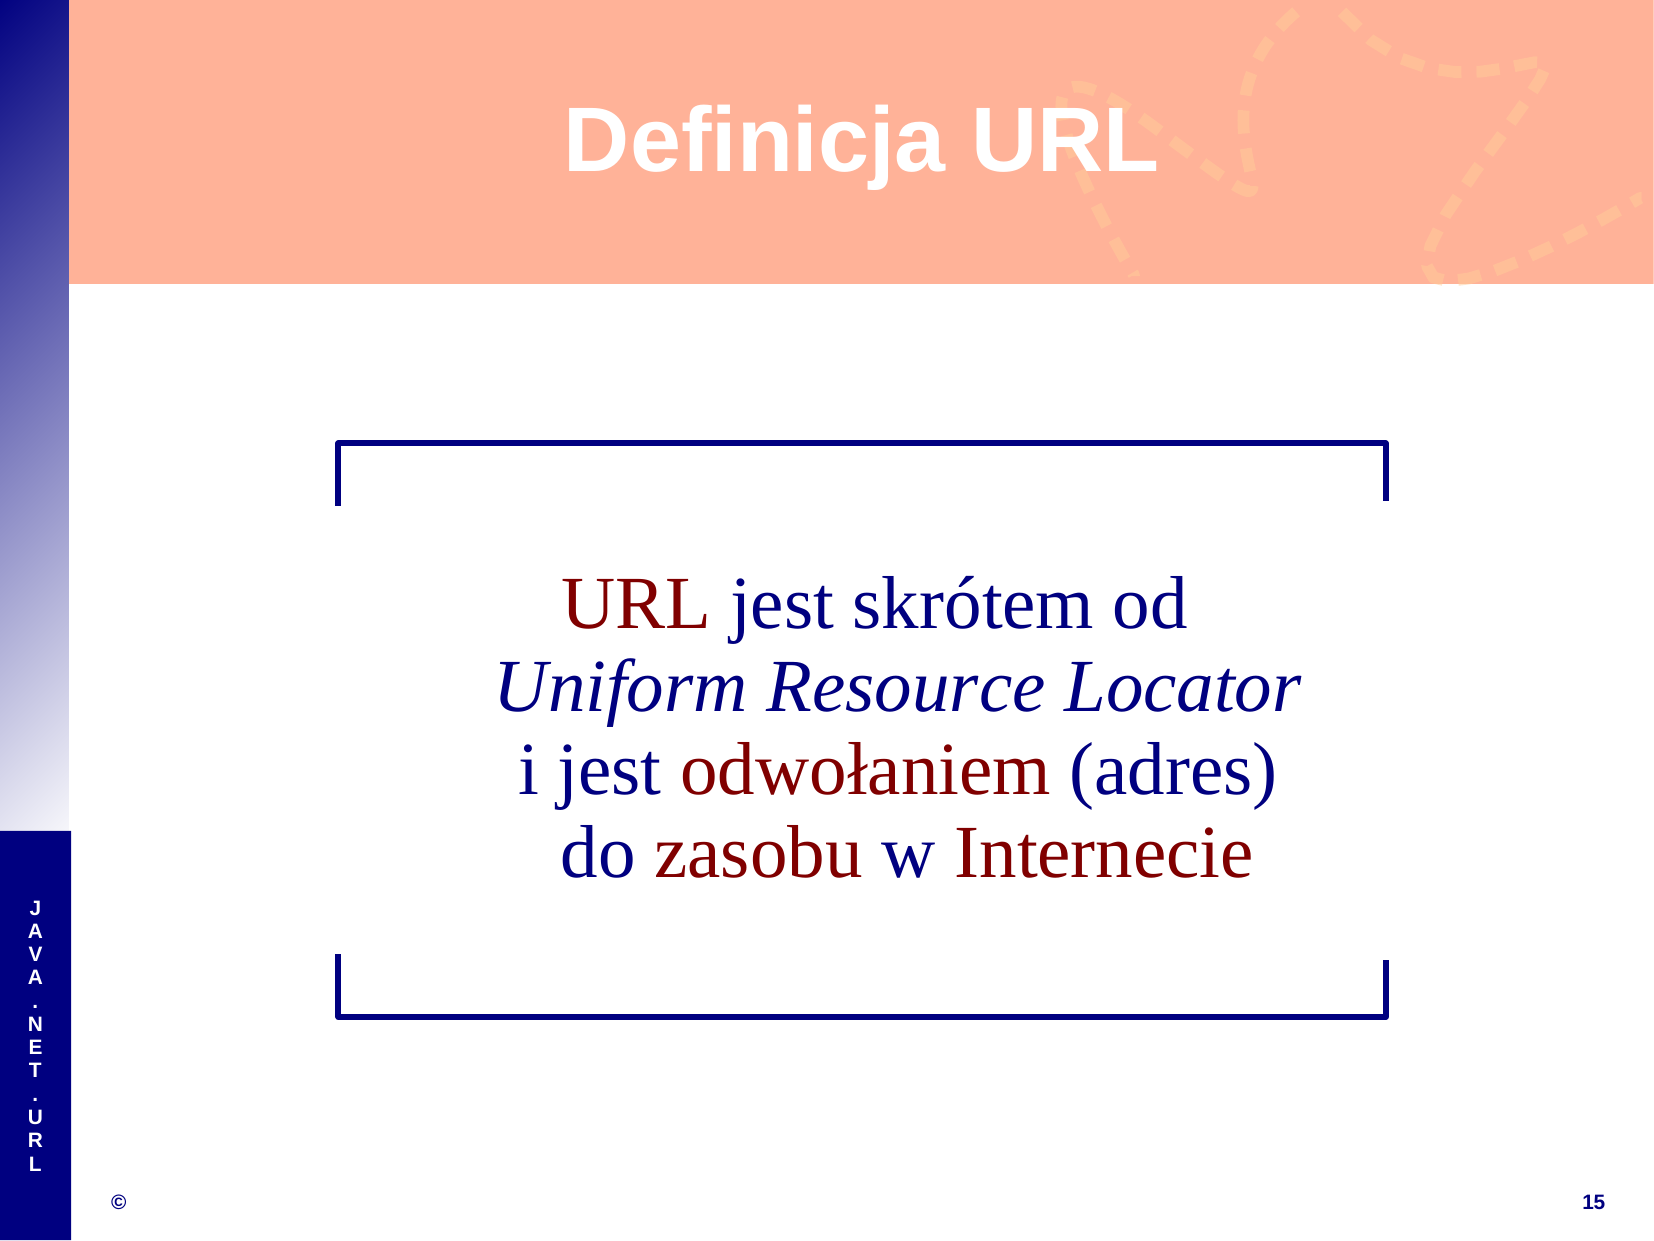

# Definicja URL
URL jest skrótem od
Uniform Resource Locator
i jest odwołaniem (adres)
 do zasobu w Internecie
J
A
V
A
.
N
E
T
.
U
R
L